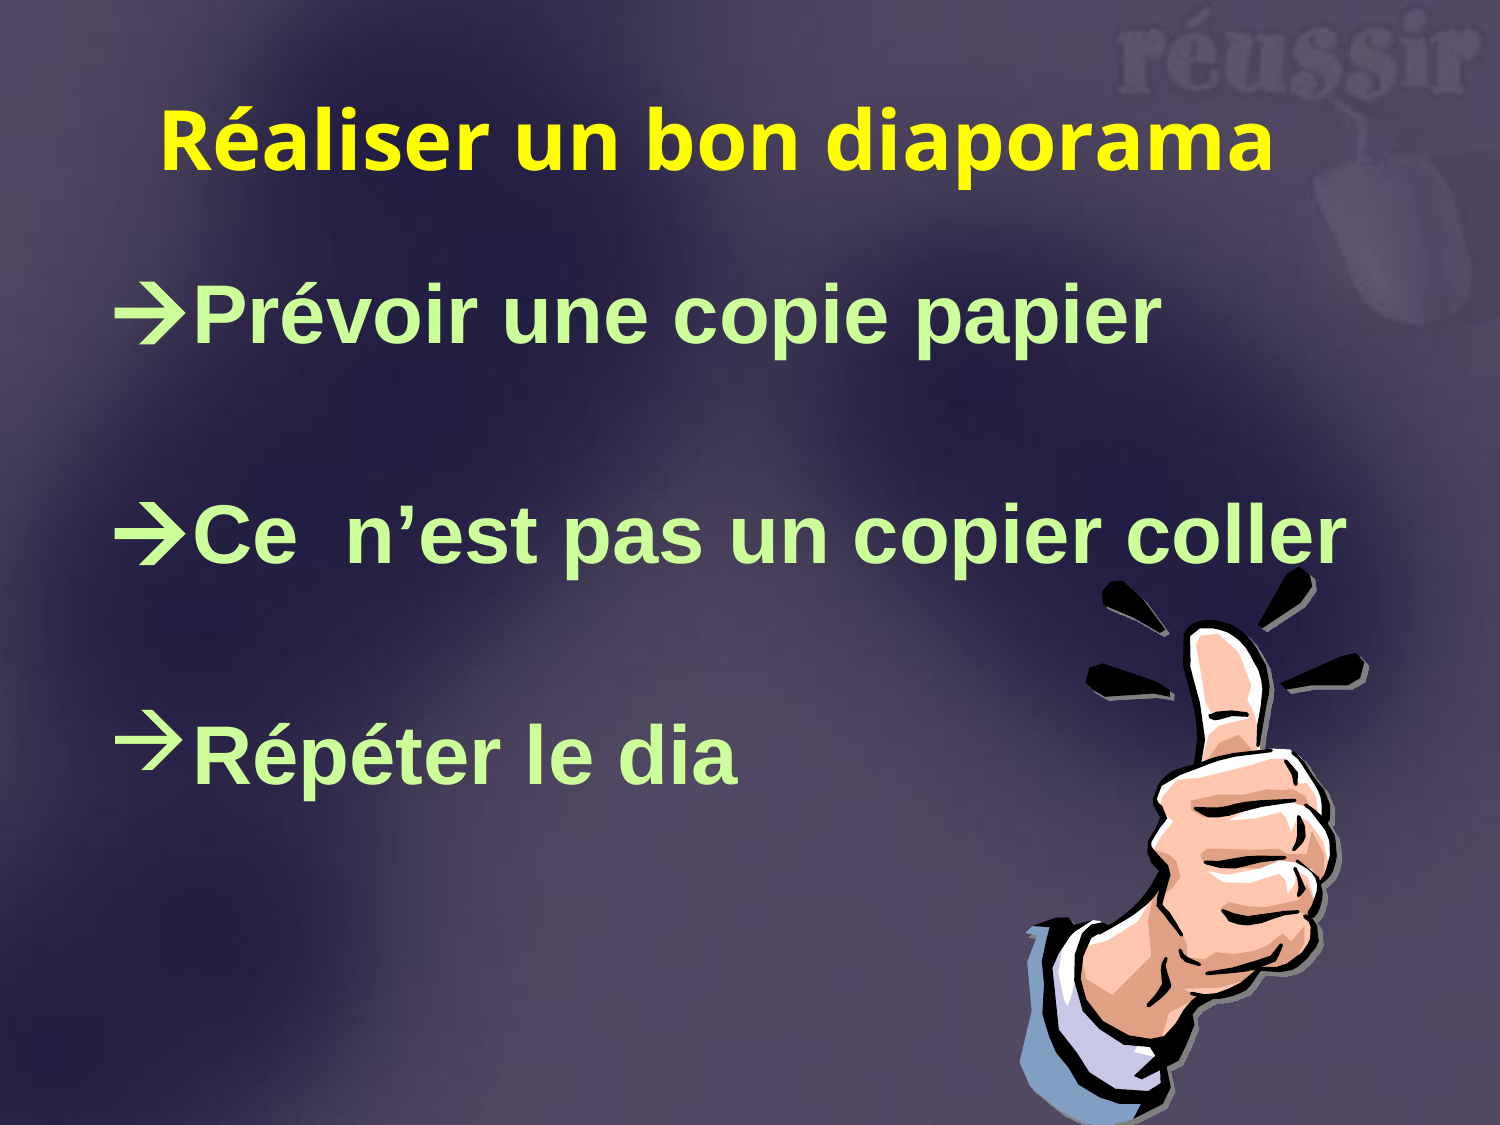

Réaliser un bon diaporama
Prévoir une copie papier
Ce n’est pas un copier coller
Répéter le dia